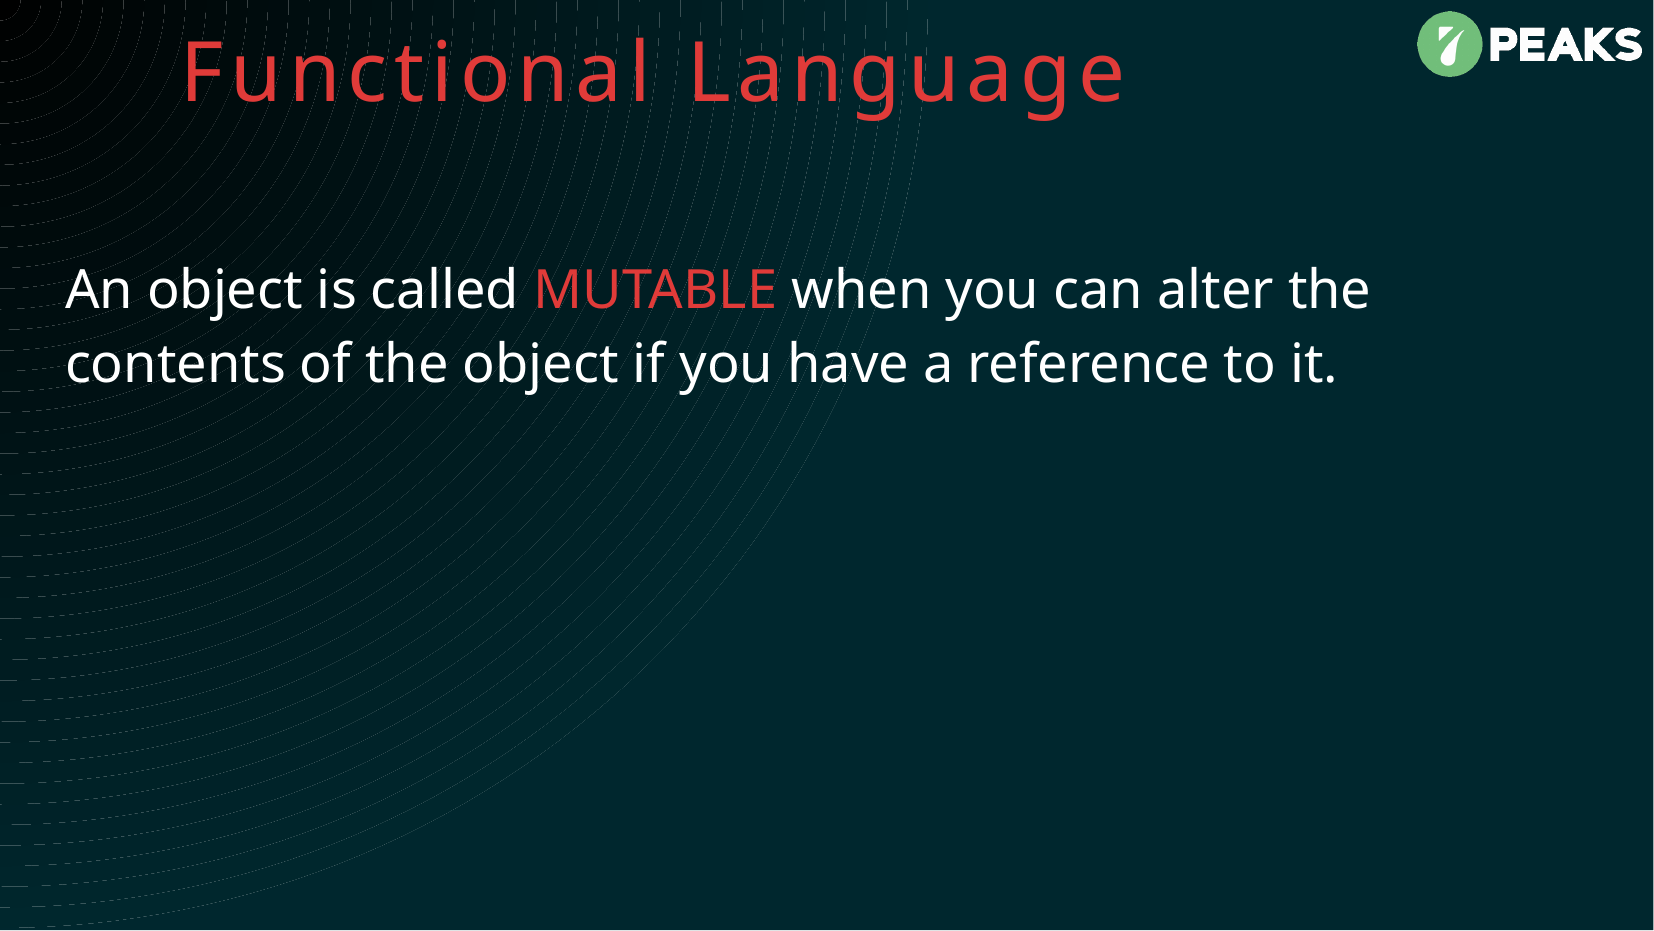

Functional Language
An object is called MUTABLE when you can alter the contents of the object if you have a reference to it.